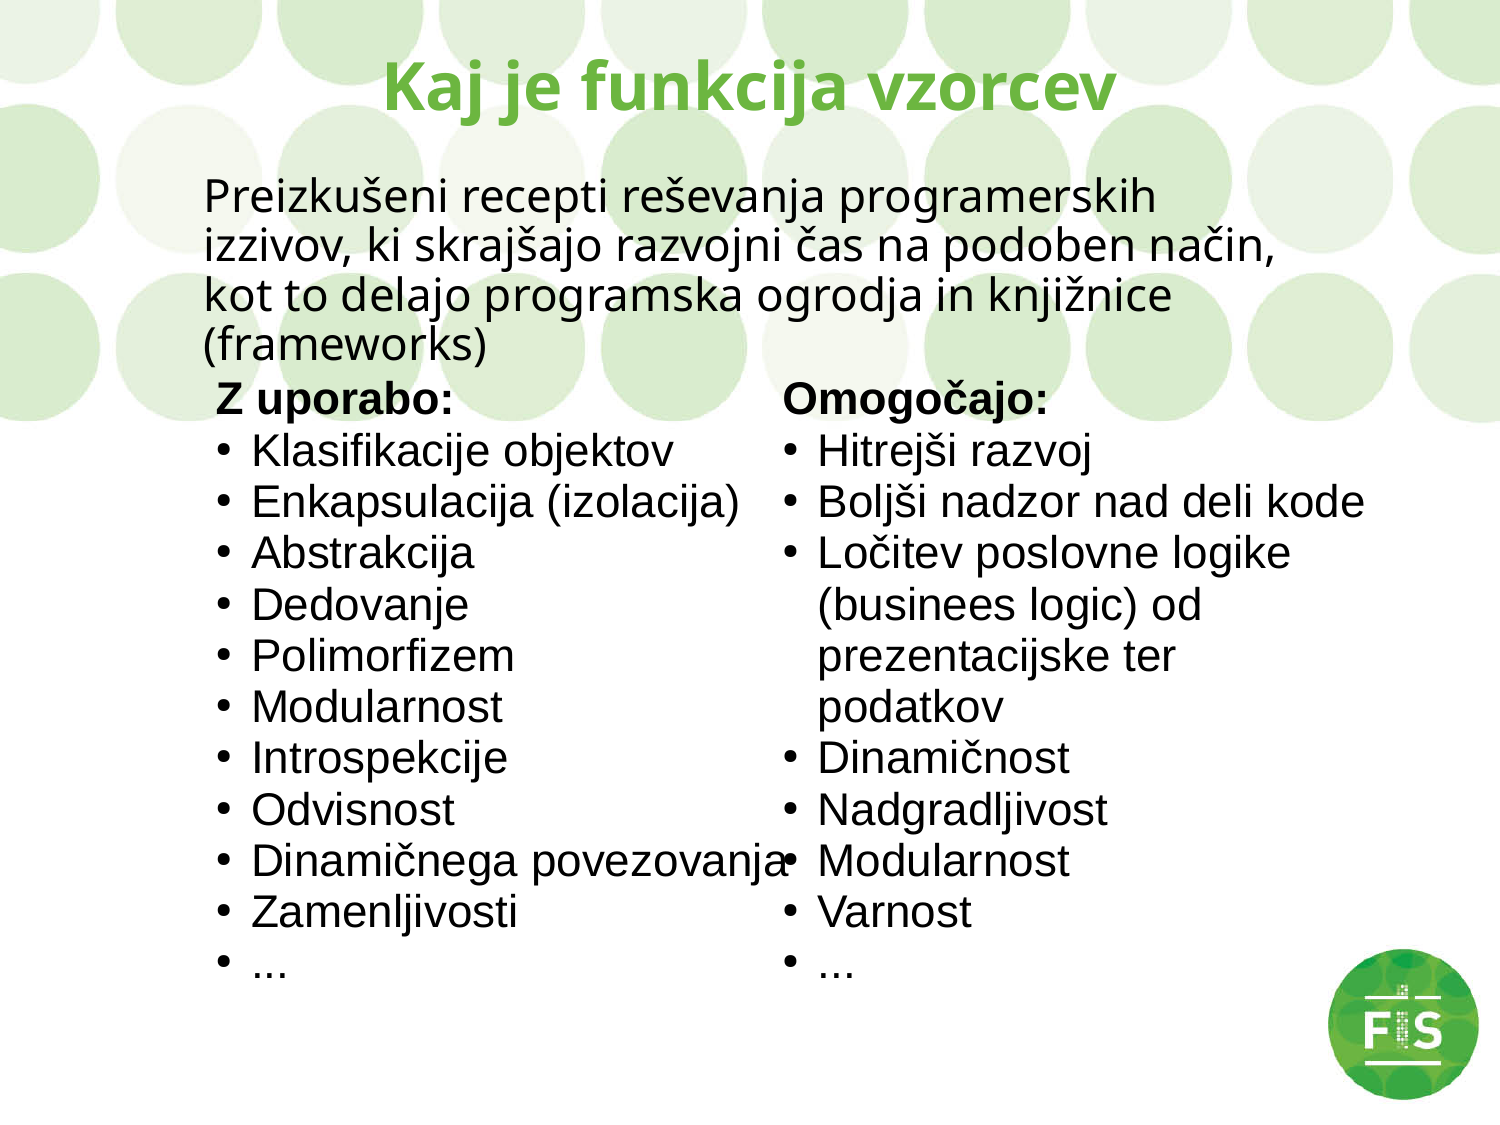

# Kaj je funkcija vzorcev
Preizkušeni recepti reševanja programerskih izzivov, ki skrajšajo razvojni čas na podoben način, kot to delajo programska ogrodja in knjižnice (frameworks)
Z uporabo:
Klasifikacije objektov
Enkapsulacija (izolacija)
Abstrakcija
Dedovanje
Polimorfizem
Modularnost
Introspekcije
Odvisnost
Dinamičnega povezovanja
Zamenljivosti
...
Omogočajo:
Hitrejši razvoj
Boljši nadzor nad deli kode
Ločitev poslovne logike (businees logic) od prezentacijske ter podatkov
Dinamičnost
Nadgradljivost
Modularnost
Varnost
...